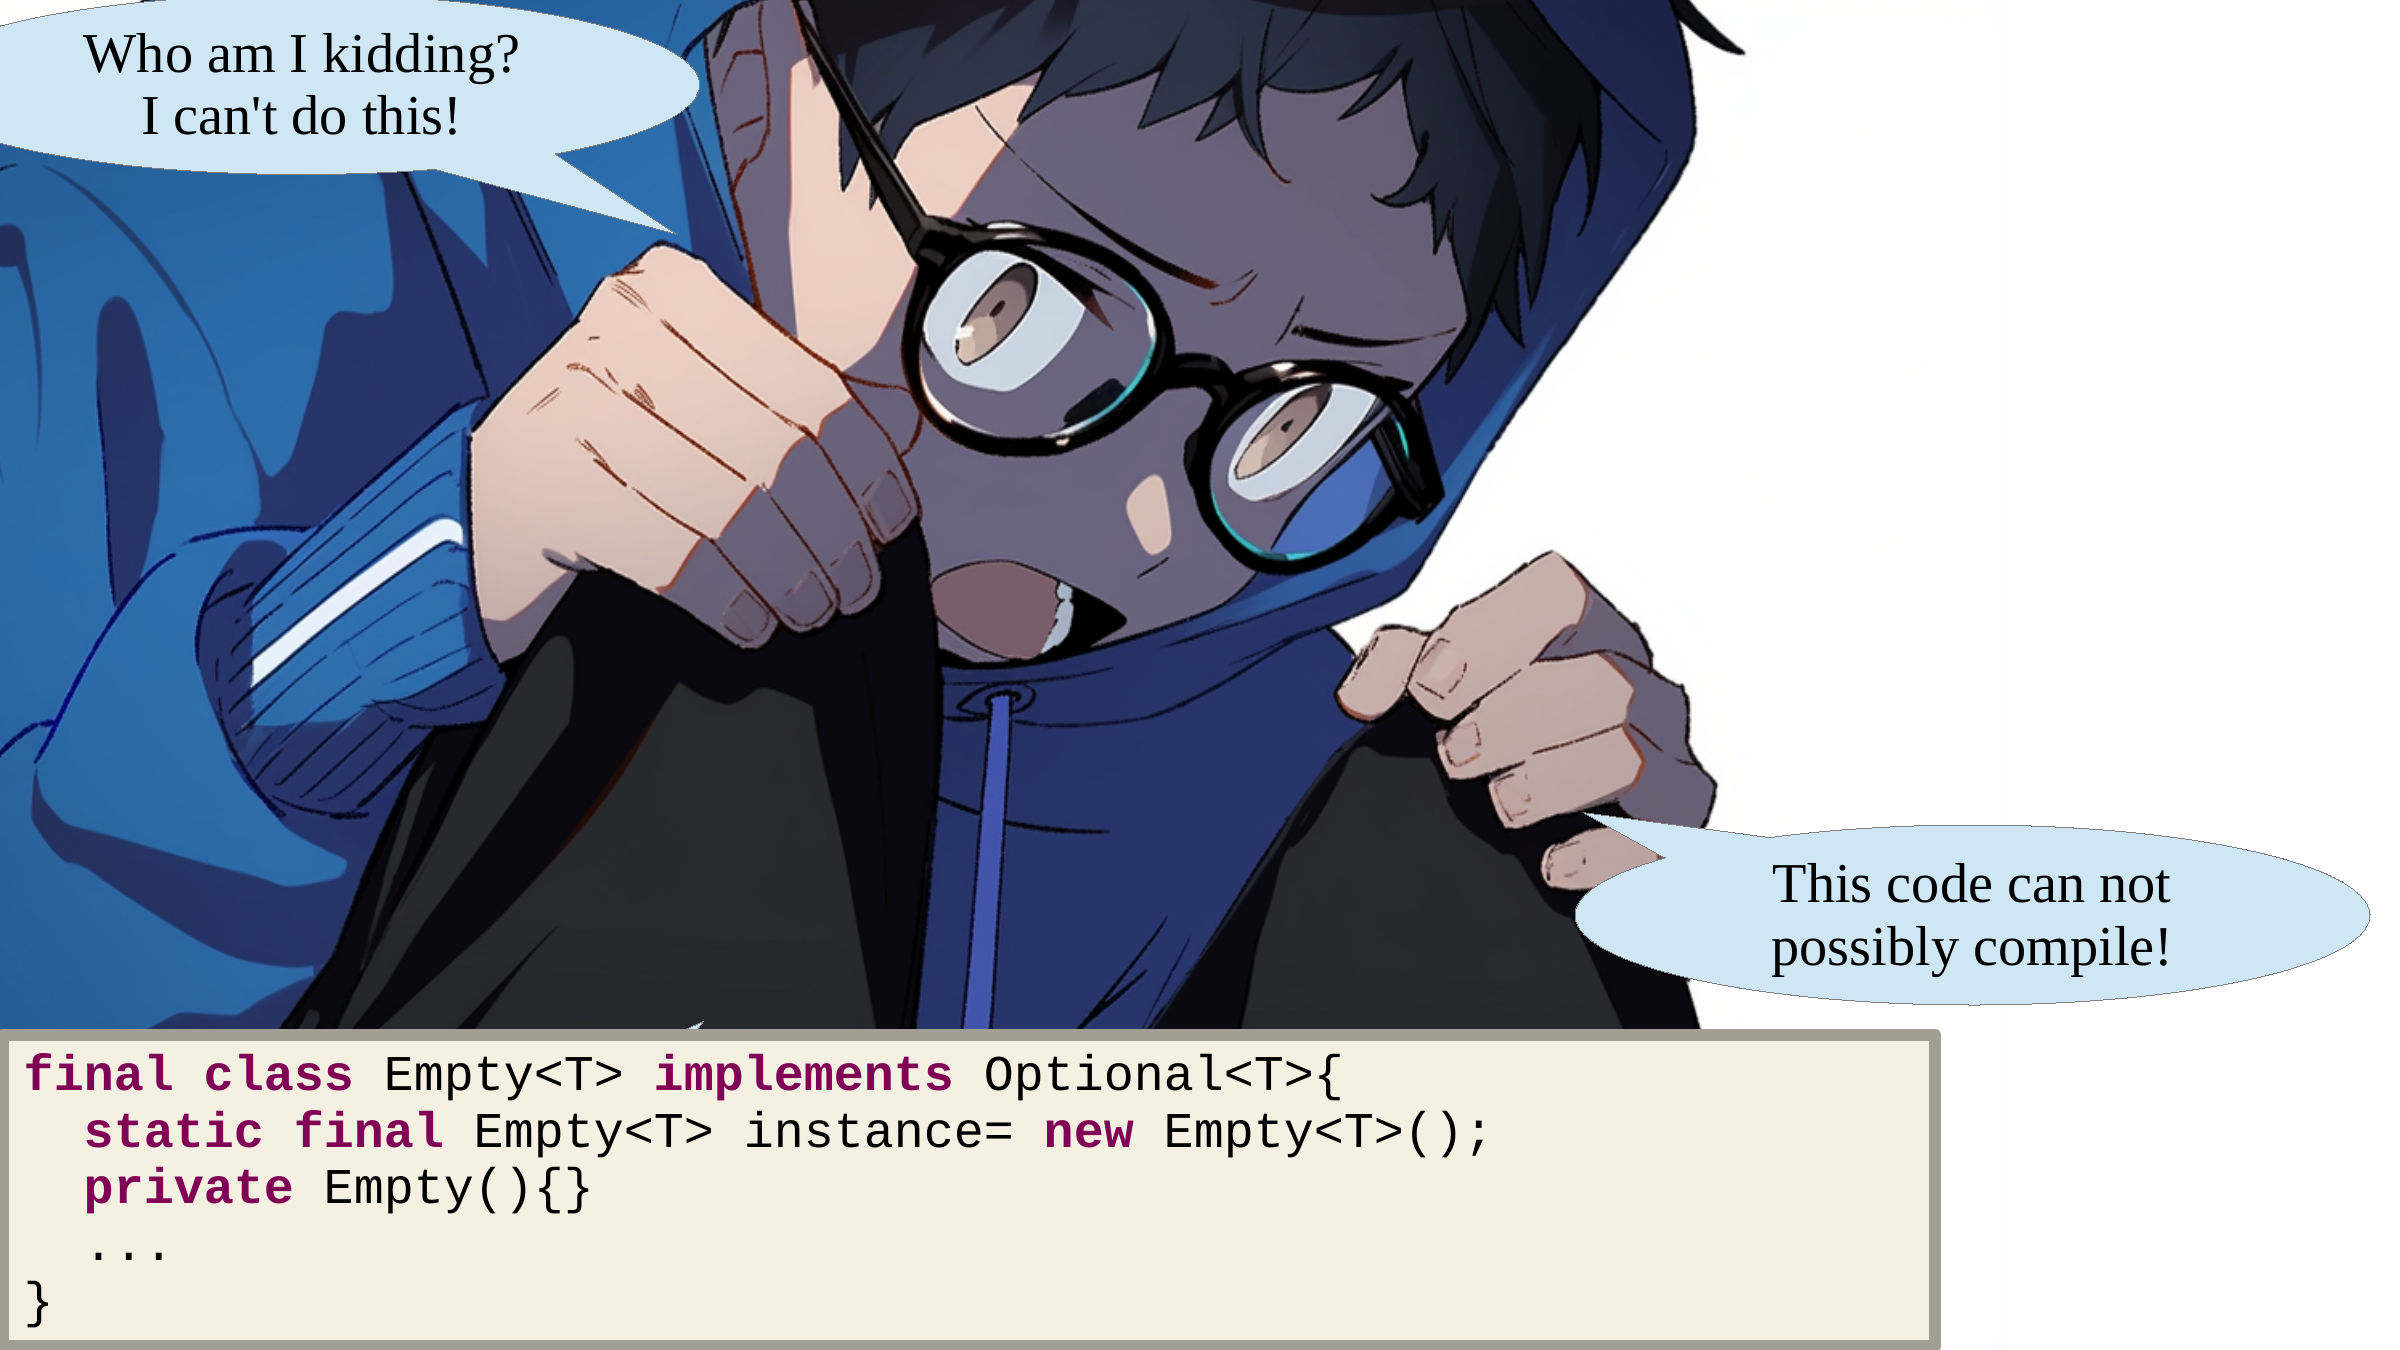

Who am I kidding?
I can't do this!
This code can not
possibly compile!
final class Empty<T> implements Optional<T>{
 static final Empty<T> instance= new Empty<T>();
 private Empty(){}
 ...
}
My code is broken